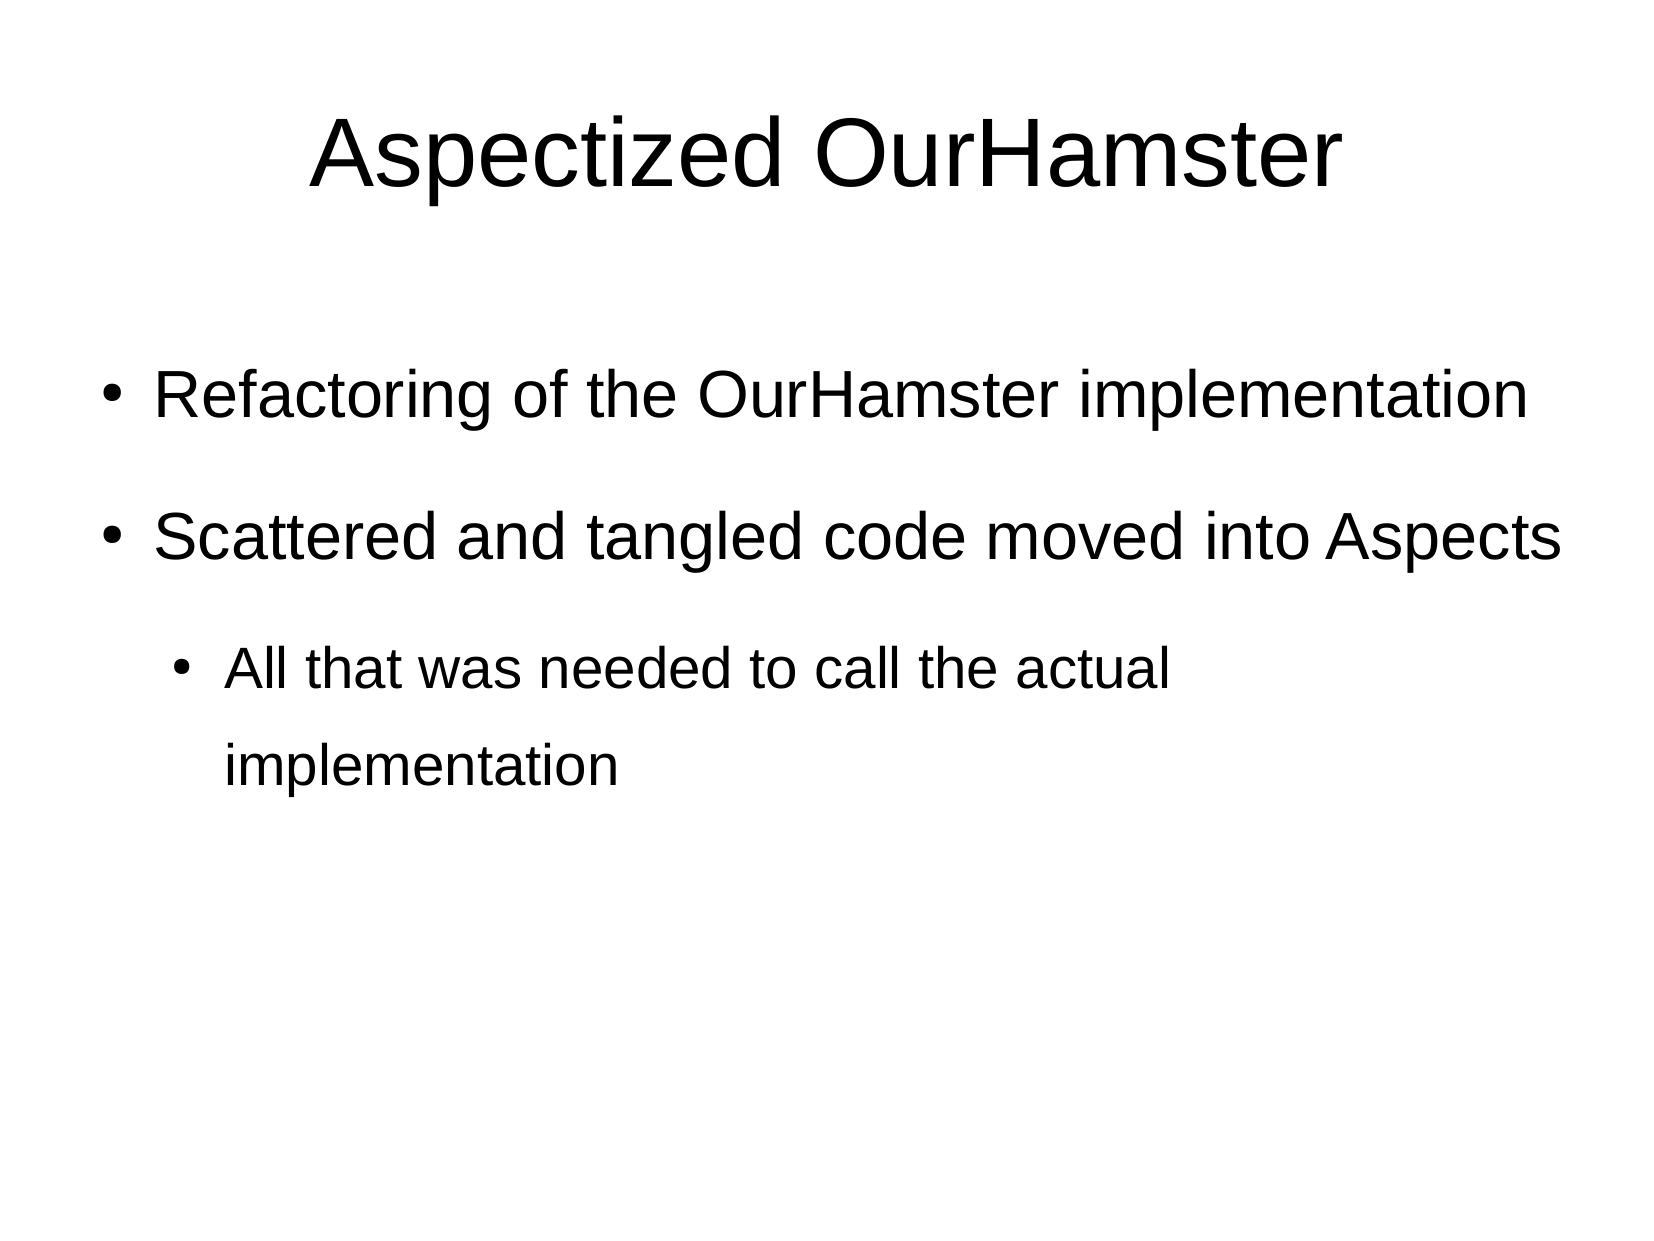

# Aspectized OurHamster
Refactoring of the OurHamster implementation
Scattered and tangled code moved into Aspects
All that was needed to call the actual implementation